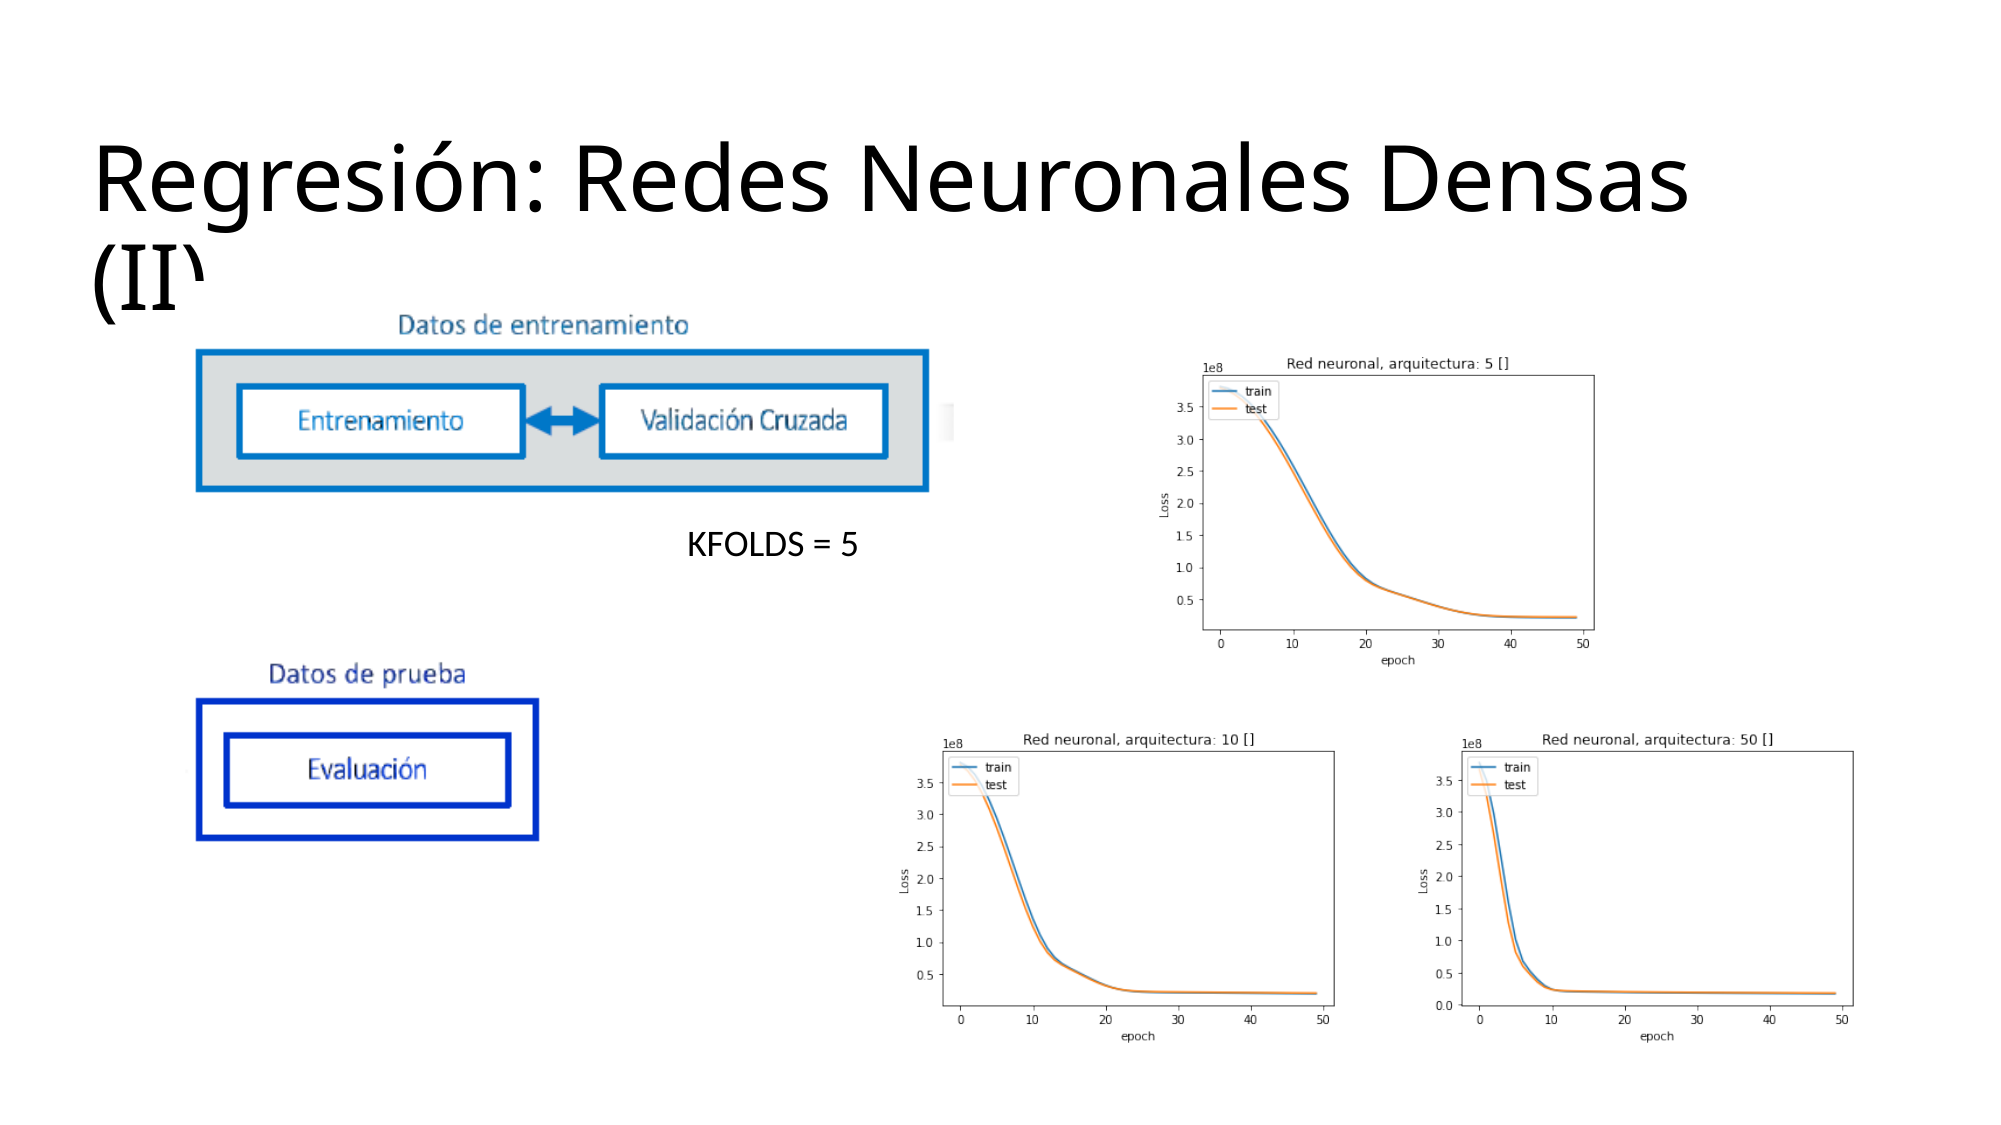

Regresión: Redes Neuronales Densas (II)
KFOLDS = 5